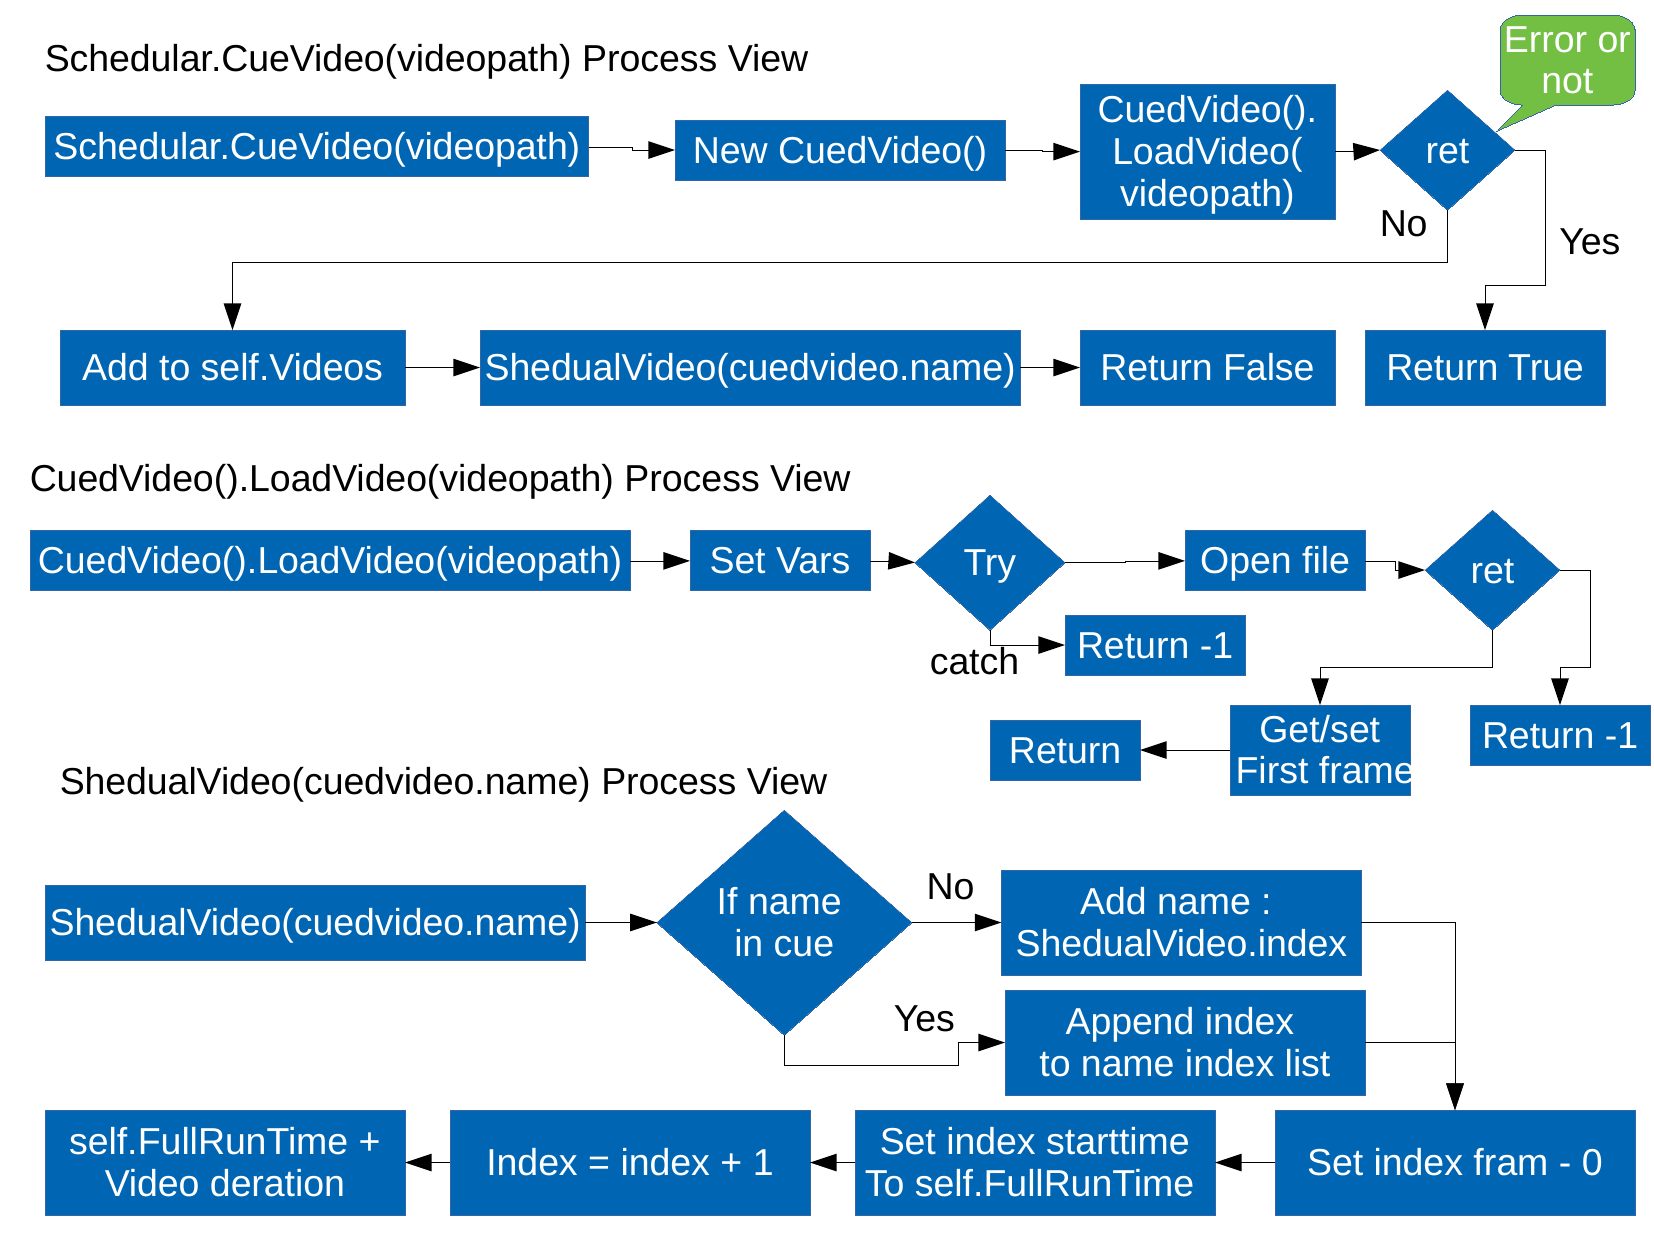

Error or
not
Schedular.CueVideo(videopath) Process View
CuedVideo().
LoadVideo(
videopath)
ret
Schedular.CueVideo(videopath)
New CuedVideo()
No
Yes
Add to self.Videos
ShedualVideo(cuedvideo.name)
Return False
Return True
CuedVideo().LoadVideo(videopath) Process View
Try
ret
CuedVideo().LoadVideo(videopath)
Set Vars
Open file
Return -1
catch
Get/set
 First frame
Return -1
Return
ShedualVideo(cuedvideo.name) Process View
If name
in cue
No
Add name :
ShedualVideo.index
ShedualVideo(cuedvideo.name)
Yes
Append index
to name index list
self.FullRunTime +
Video deration
Index = index + 1
Set index starttime
To self.FullRunTime
Set index fram - 0
4